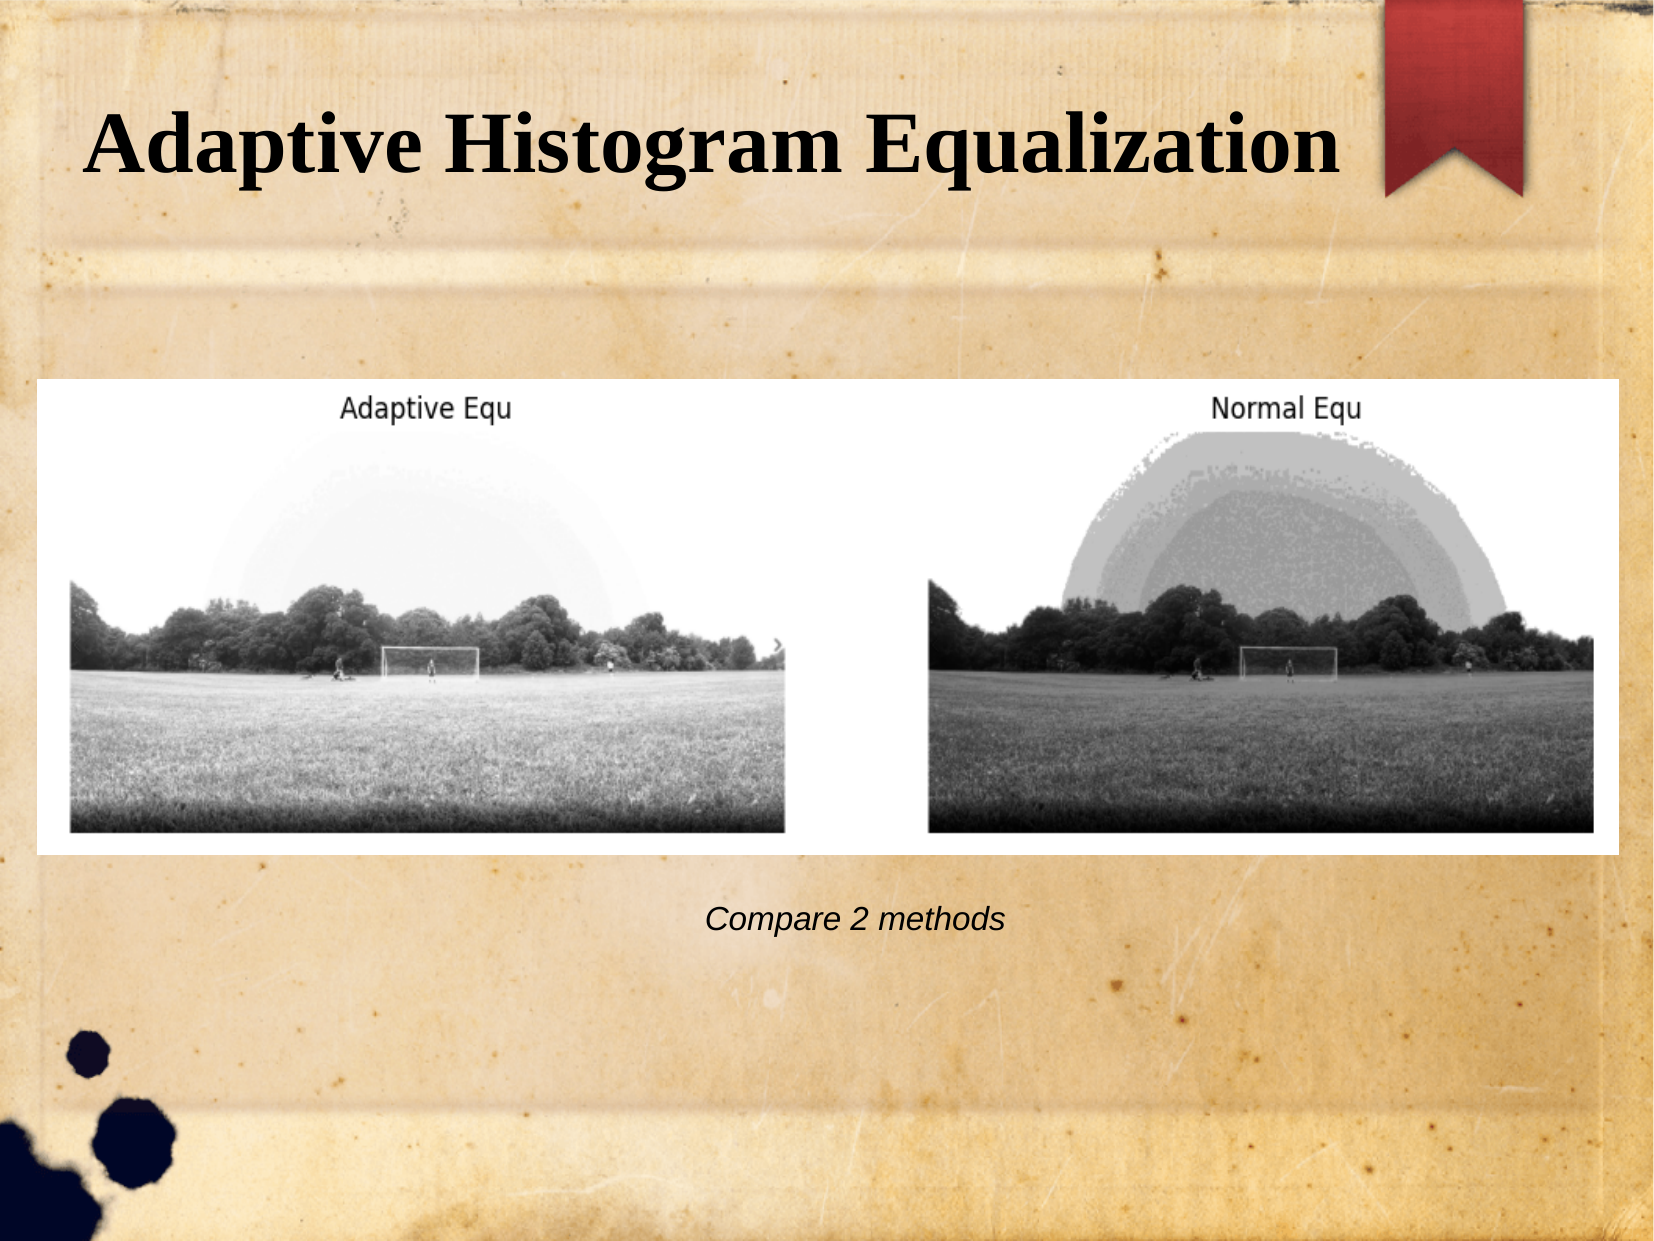

# Adaptive Histogram Equalization
Compare 2 methods